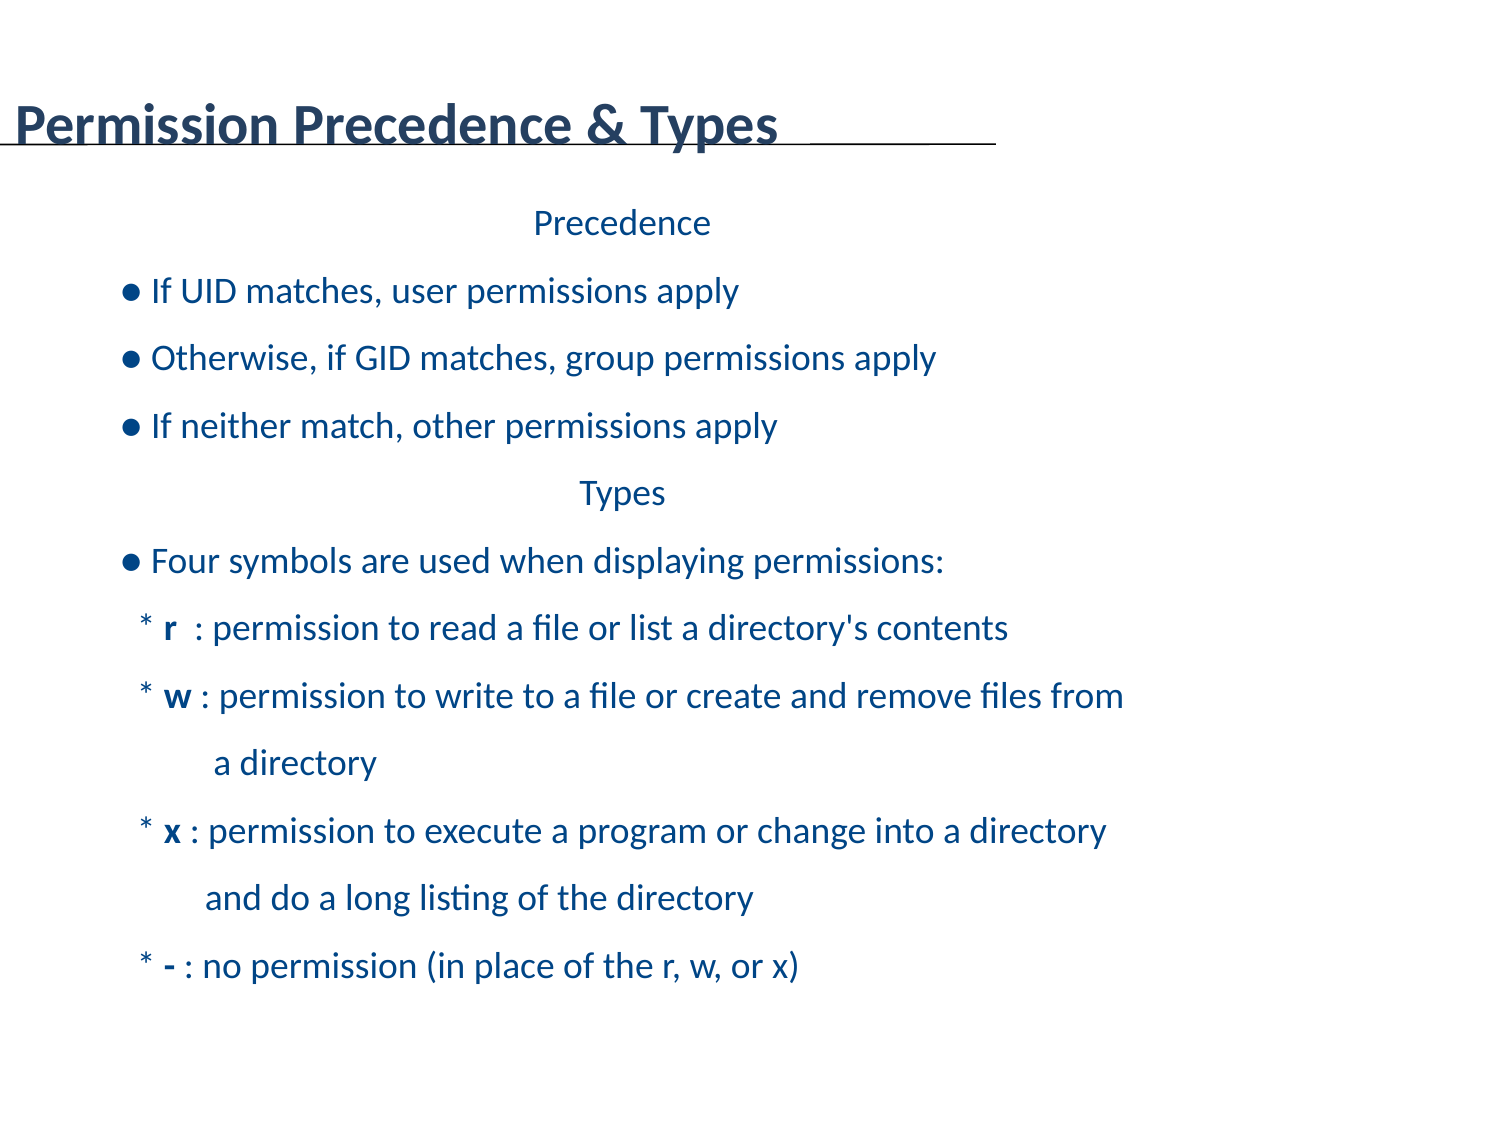

Permission Precedence & Types
Precedence
● If UID matches, user permissions apply
● Otherwise, if GID matches, group permissions apply
● If neither match, other permissions apply
Types
● Four symbols are used when displaying permissions:
 * r : permission to read a file or list a directory's contents
 * w : permission to write to a file or create and remove files from
 a directory
 * x : permission to execute a program or change into a directory
 and do a long listing of the directory
 * - : no permission (in place of the r, w, or x)